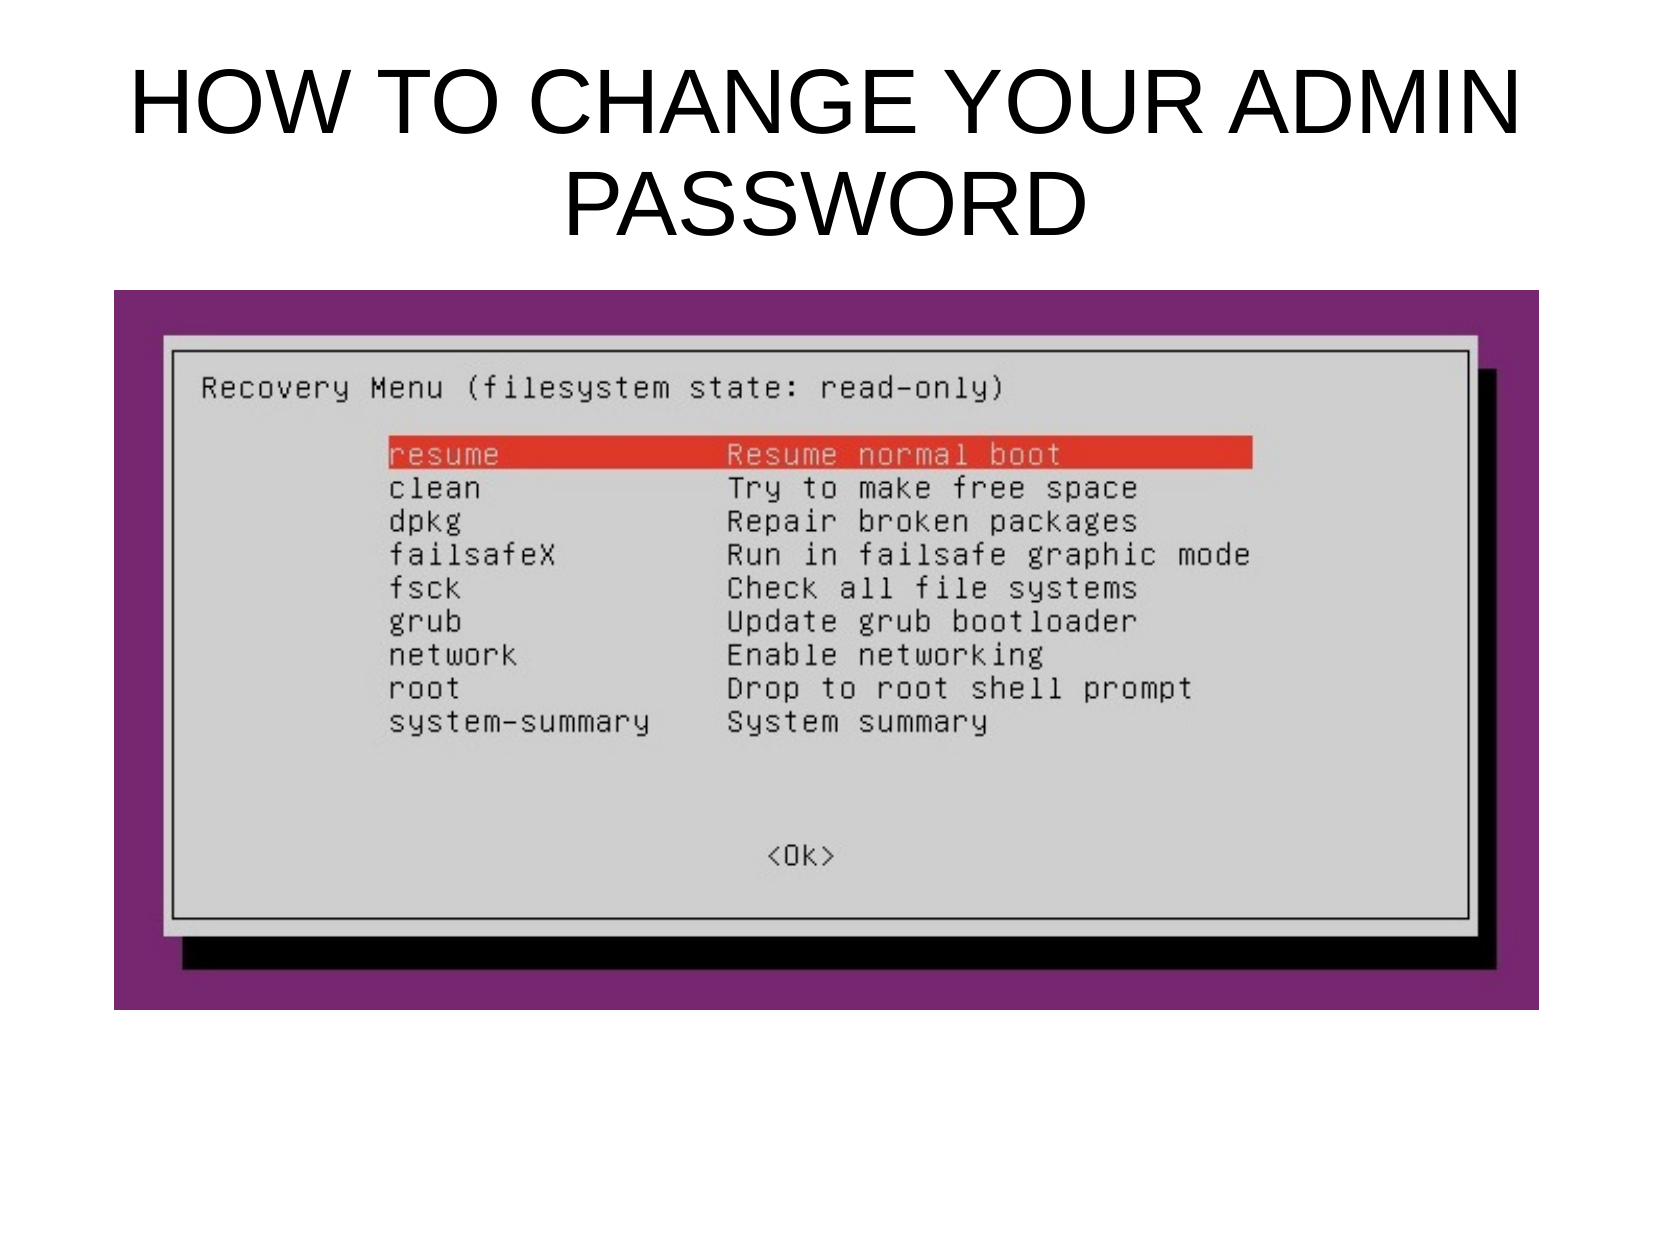

# HOW TO CHANGE YOUR ADMIN PASSWORD